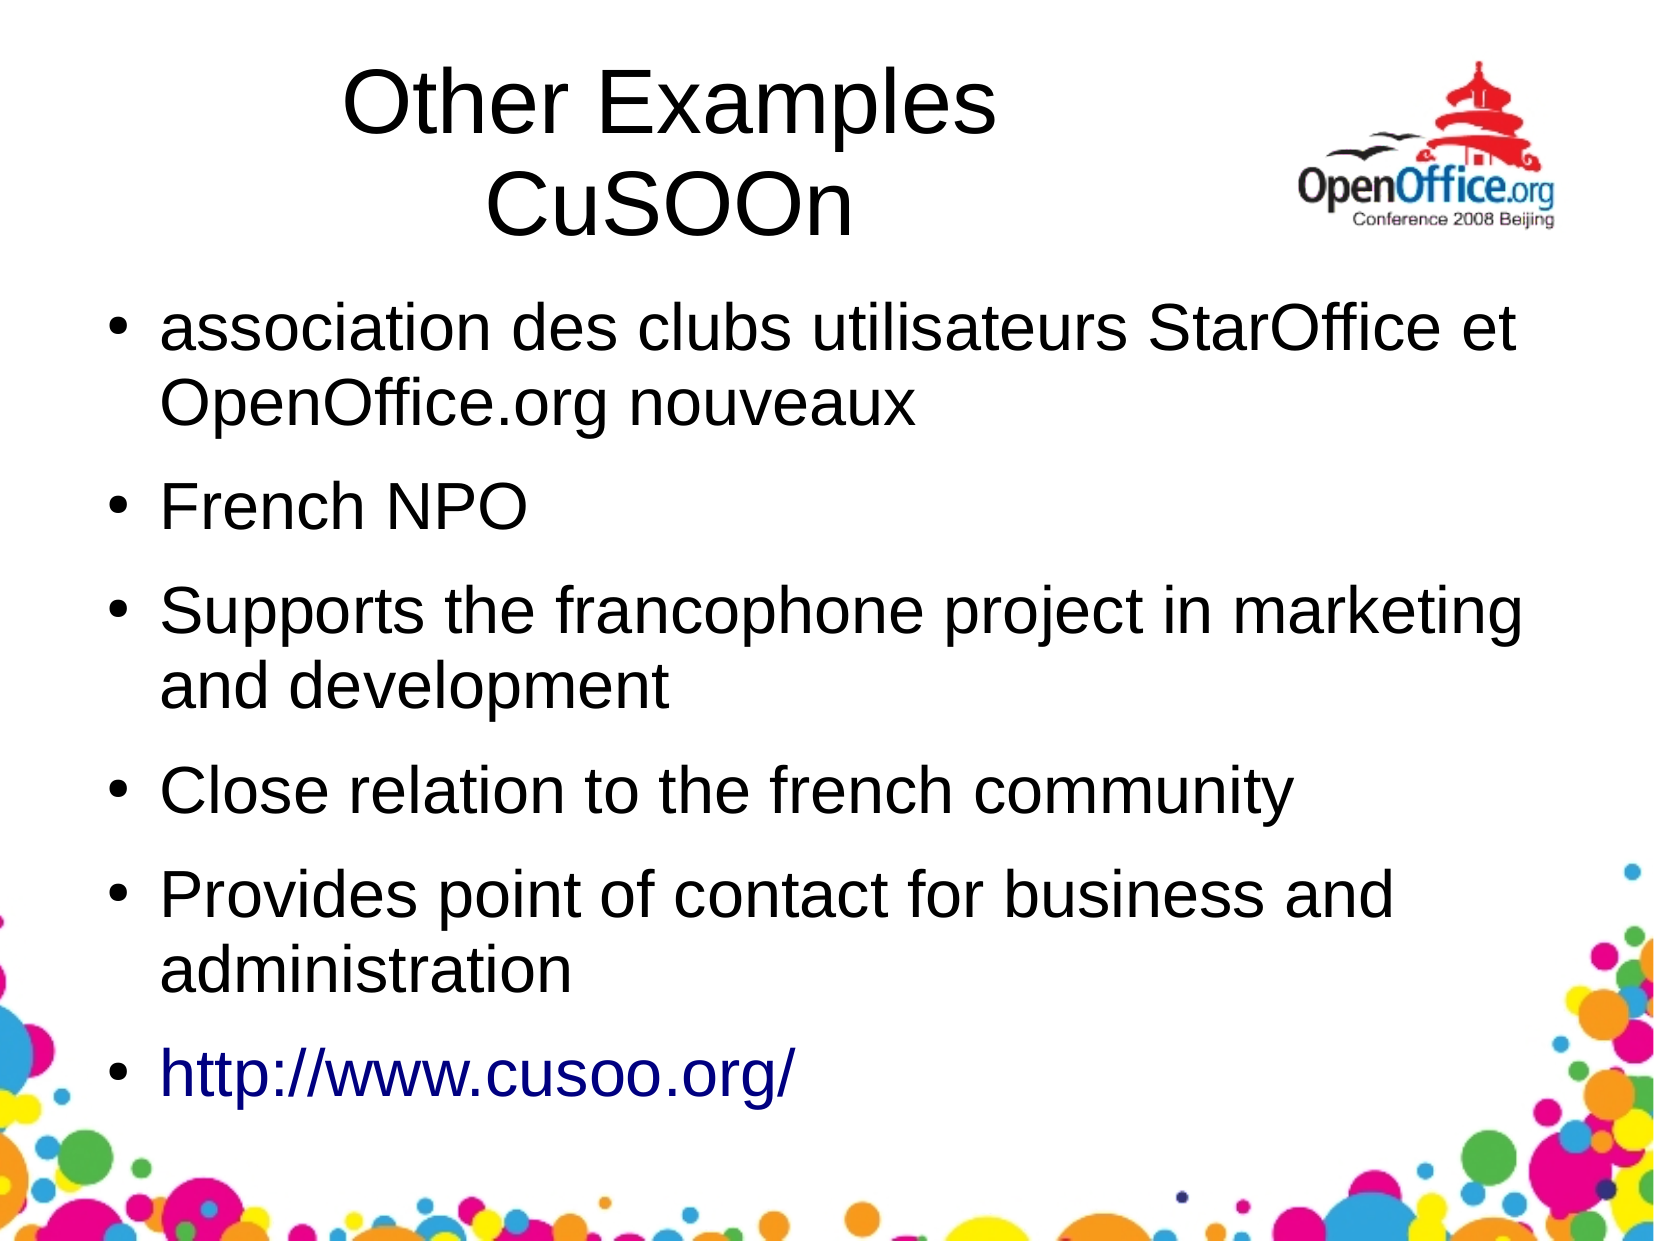

# Other Examples CuSOOn
association des clubs utilisateurs StarOffice et OpenOffice.org nouveaux
French NPO
Supports the francophone project in marketing and development
Close relation to the french community
Provides point of contact for business and administration
http://www.cusoo.org/